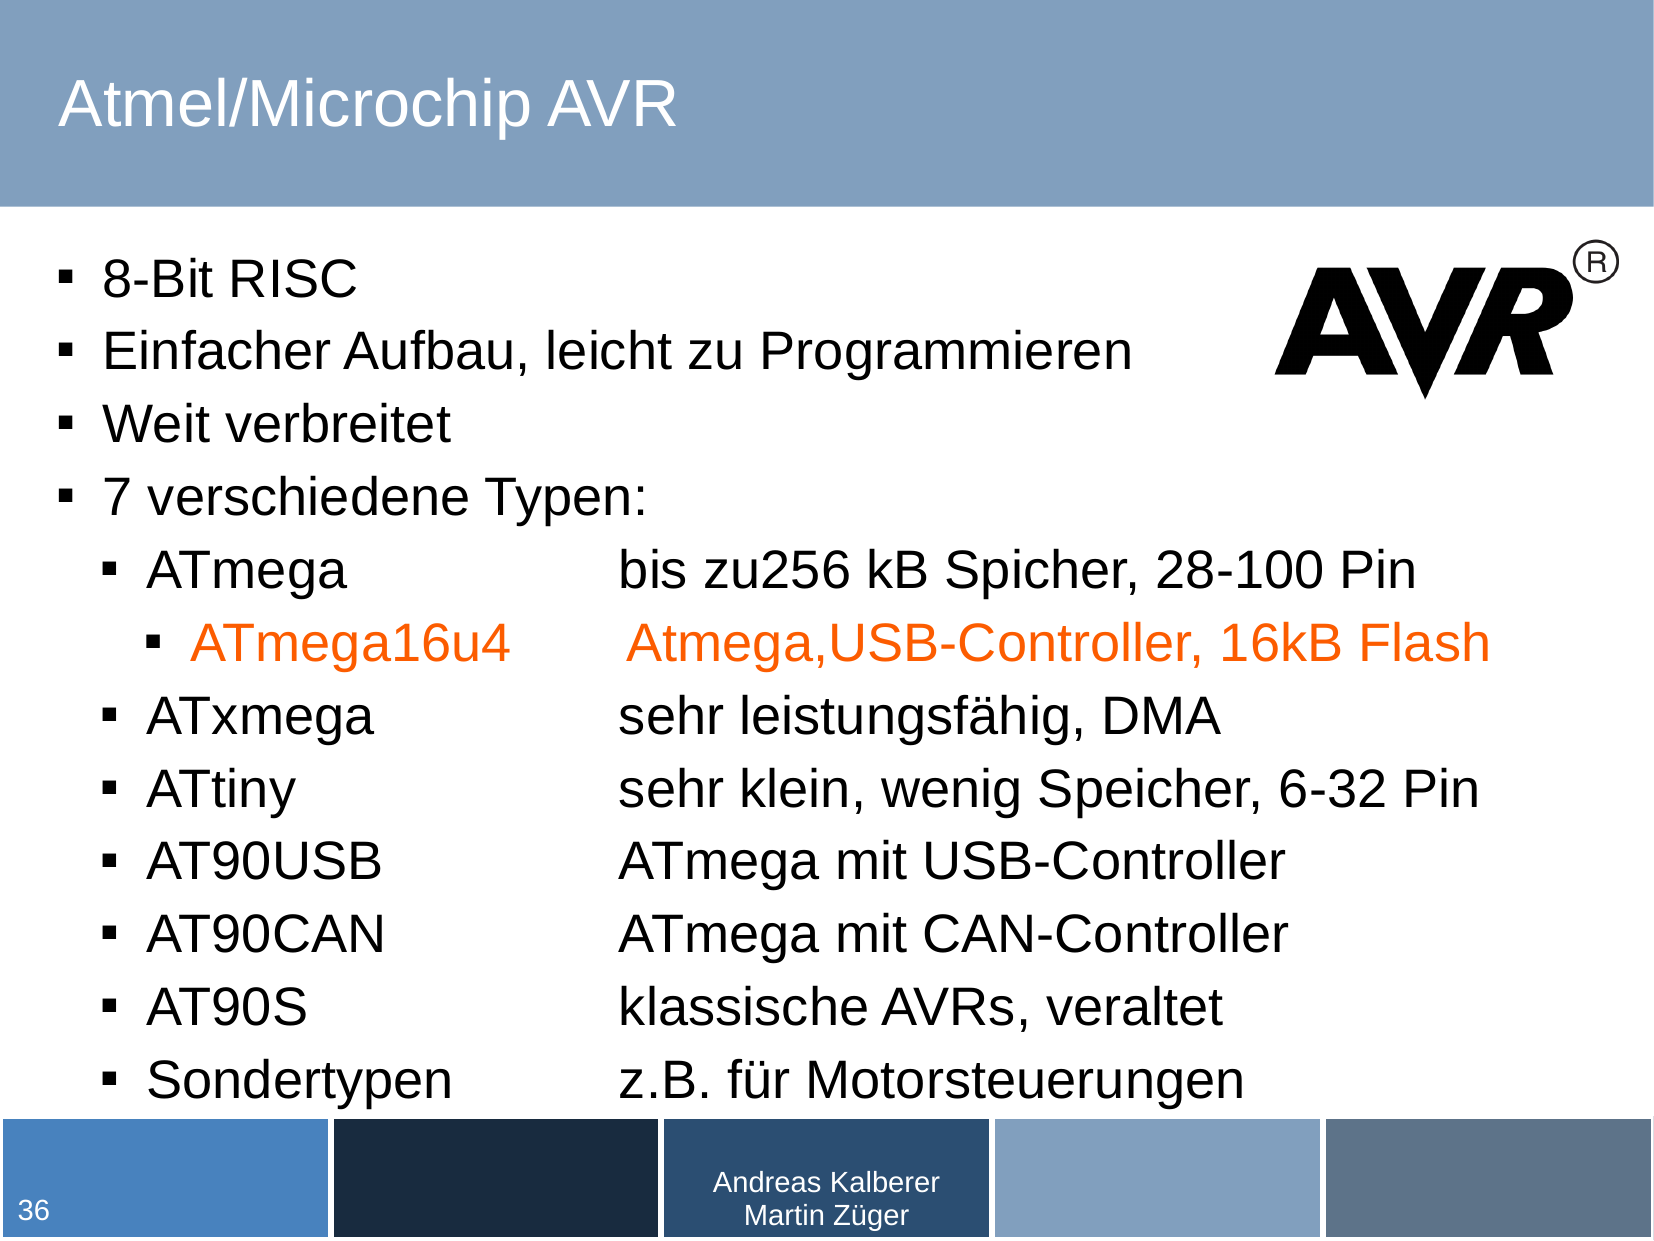

# Atmel/Microchip AVR
8-Bit RISC
Einfacher Aufbau, leicht zu Programmieren
Weit verbreitet
7 verschiedene Typen:
ATmega	bis zu256 kB Spicher, 28-100 Pin
ATmega16u4	Atmega,USB-Controller, 16kB Flash
ATxmega	sehr leistungsfähig, DMA
ATtiny	sehr klein, wenig Speicher, 6-32 Pin
AT90USB	ATmega mit USB-Controller
AT90CAN	ATmega mit CAN-Controller
AT90S	klassische AVRs, veraltet
Sondertypen	z.B. für Motorsteuerungen
LibreOffice Productivity Suite
36